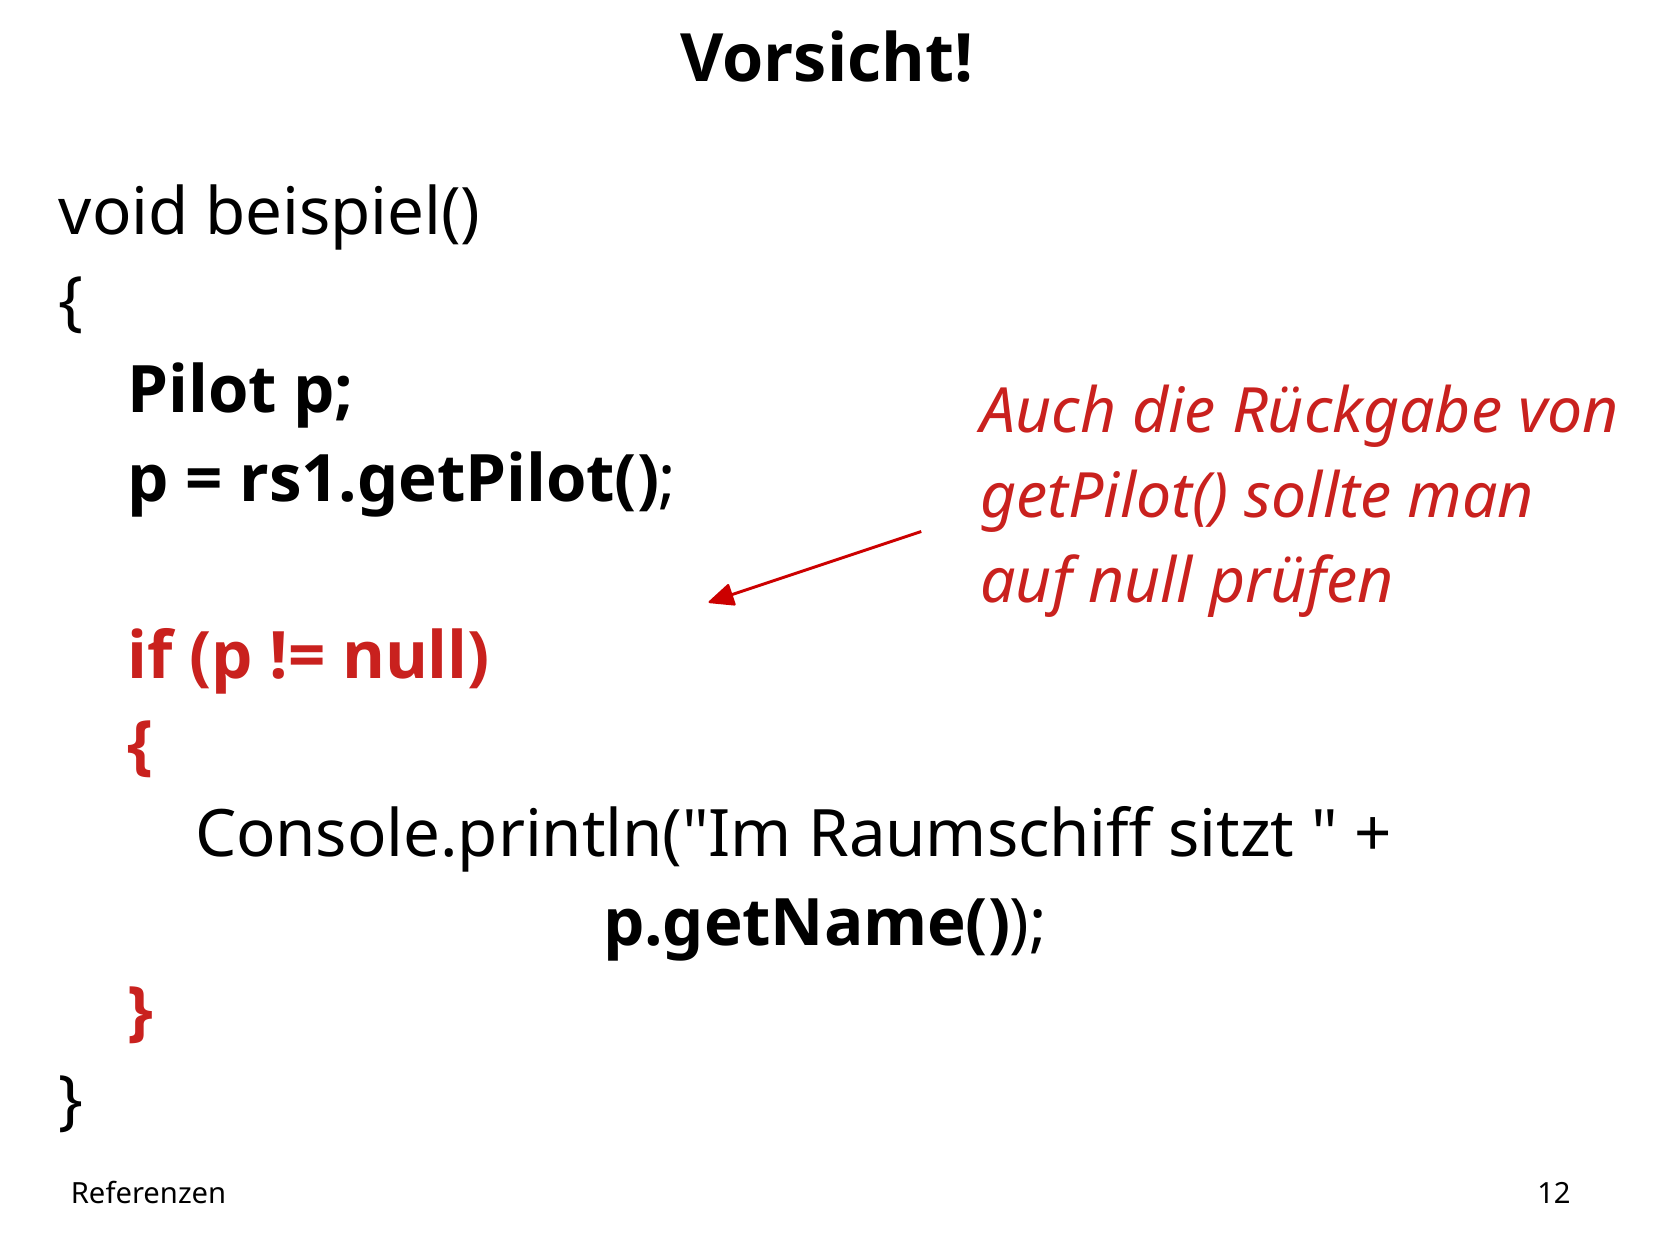

# Vorsicht!
void beispiel()
{
 Pilot p;
 p = rs1.getPilot();
 if (p != null)
 {
 Console.println("Im Raumschiff sitzt " +
 p.getName());
 }
}
Auch die Rückgabe von getPilot() sollte man auf null prüfen
Referenzen
12